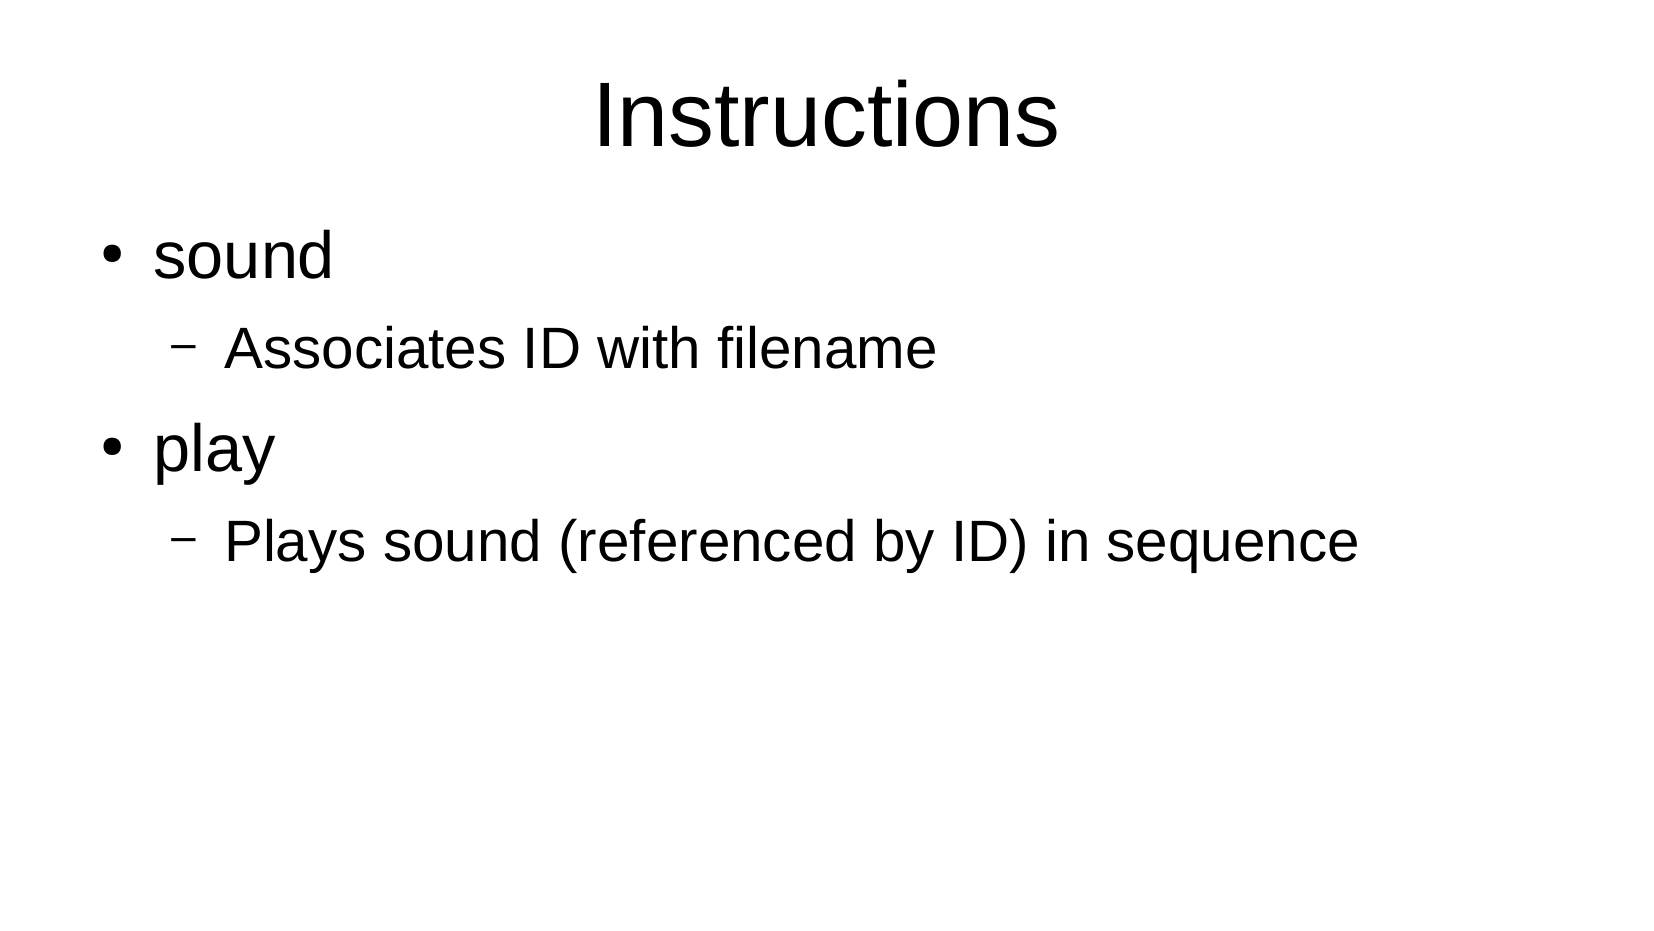

# Instructions
sound
Associates ID with filename
play
Plays sound (referenced by ID) in sequence